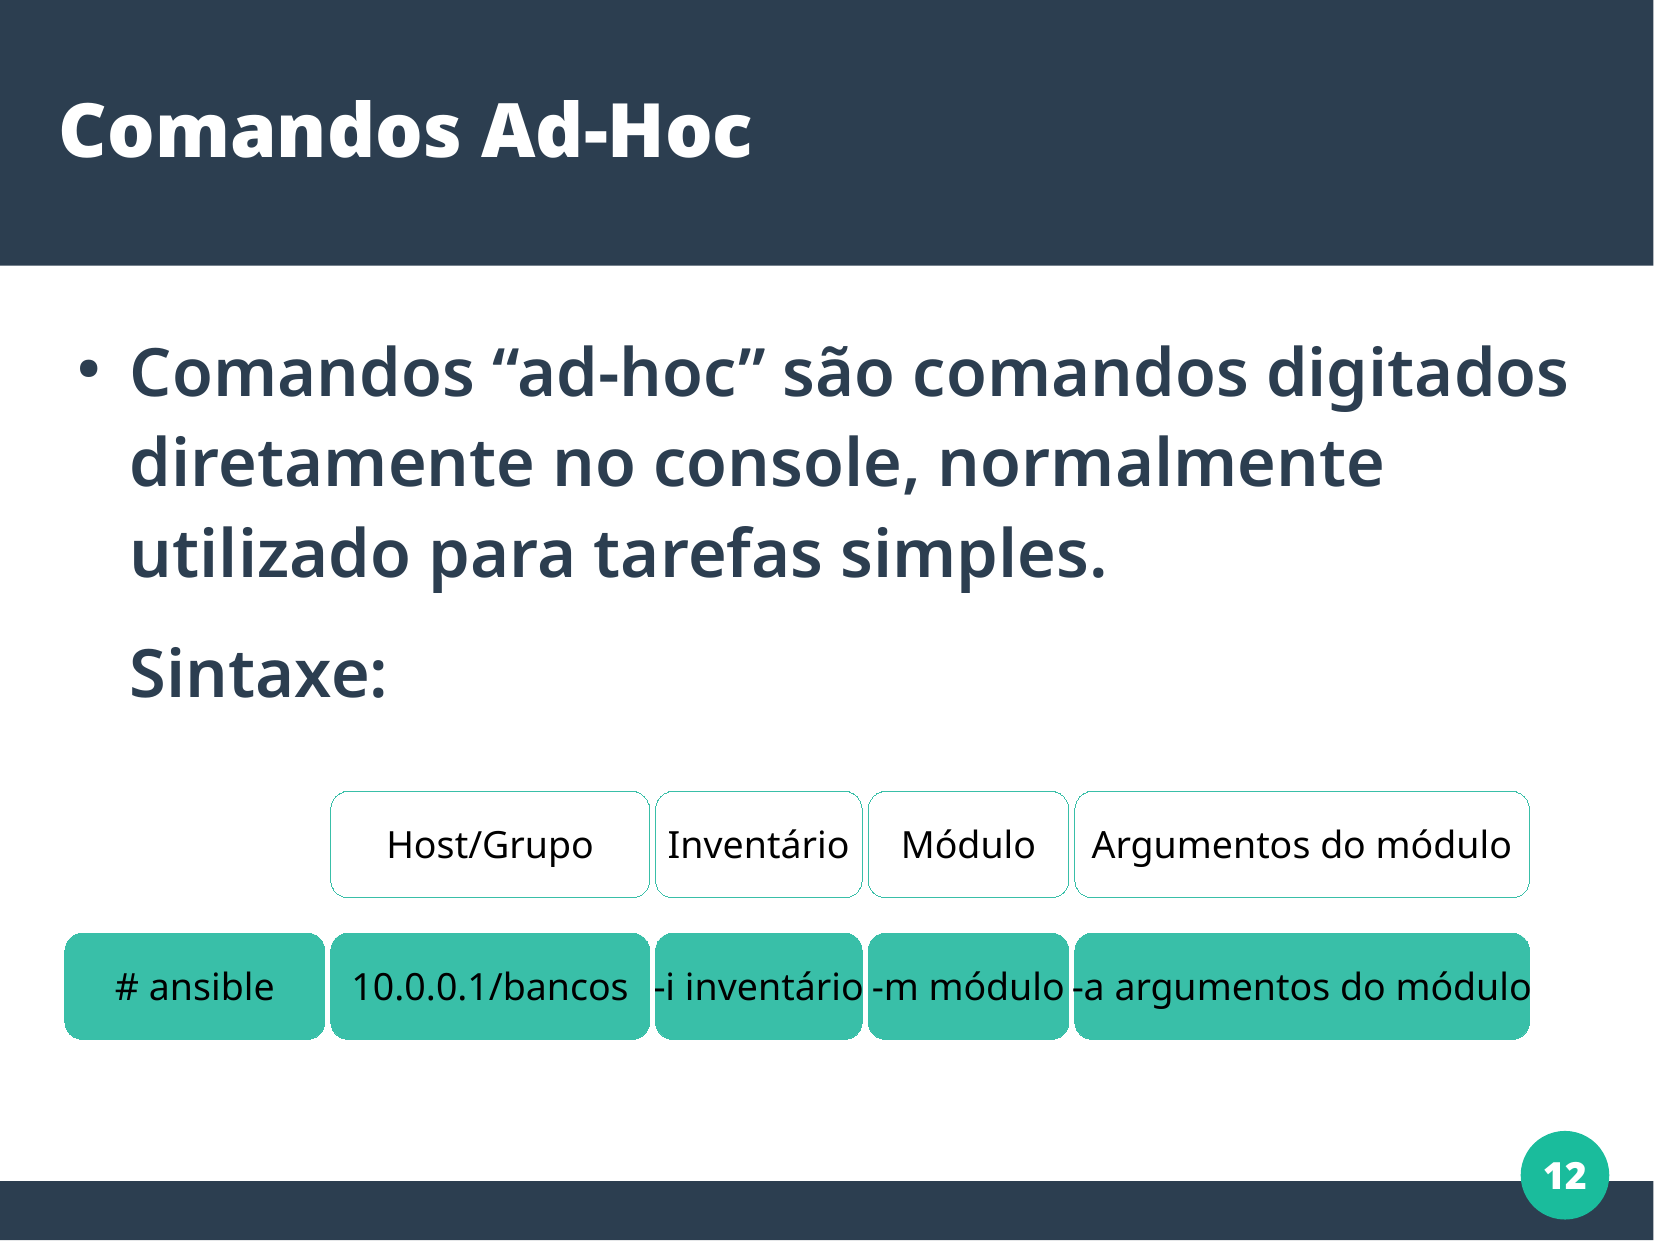

# Comandos Ad-Hoc
Comandos “ad-hoc” são comandos digitados diretamente no console, normalmente utilizado para tarefas simples.
Sintaxe:
Host/Grupo
Inventário
Módulo
Argumentos do módulo
# ansible
10.0.0.1/bancos
-i inventário
-m módulo
-a argumentos do módulo
12